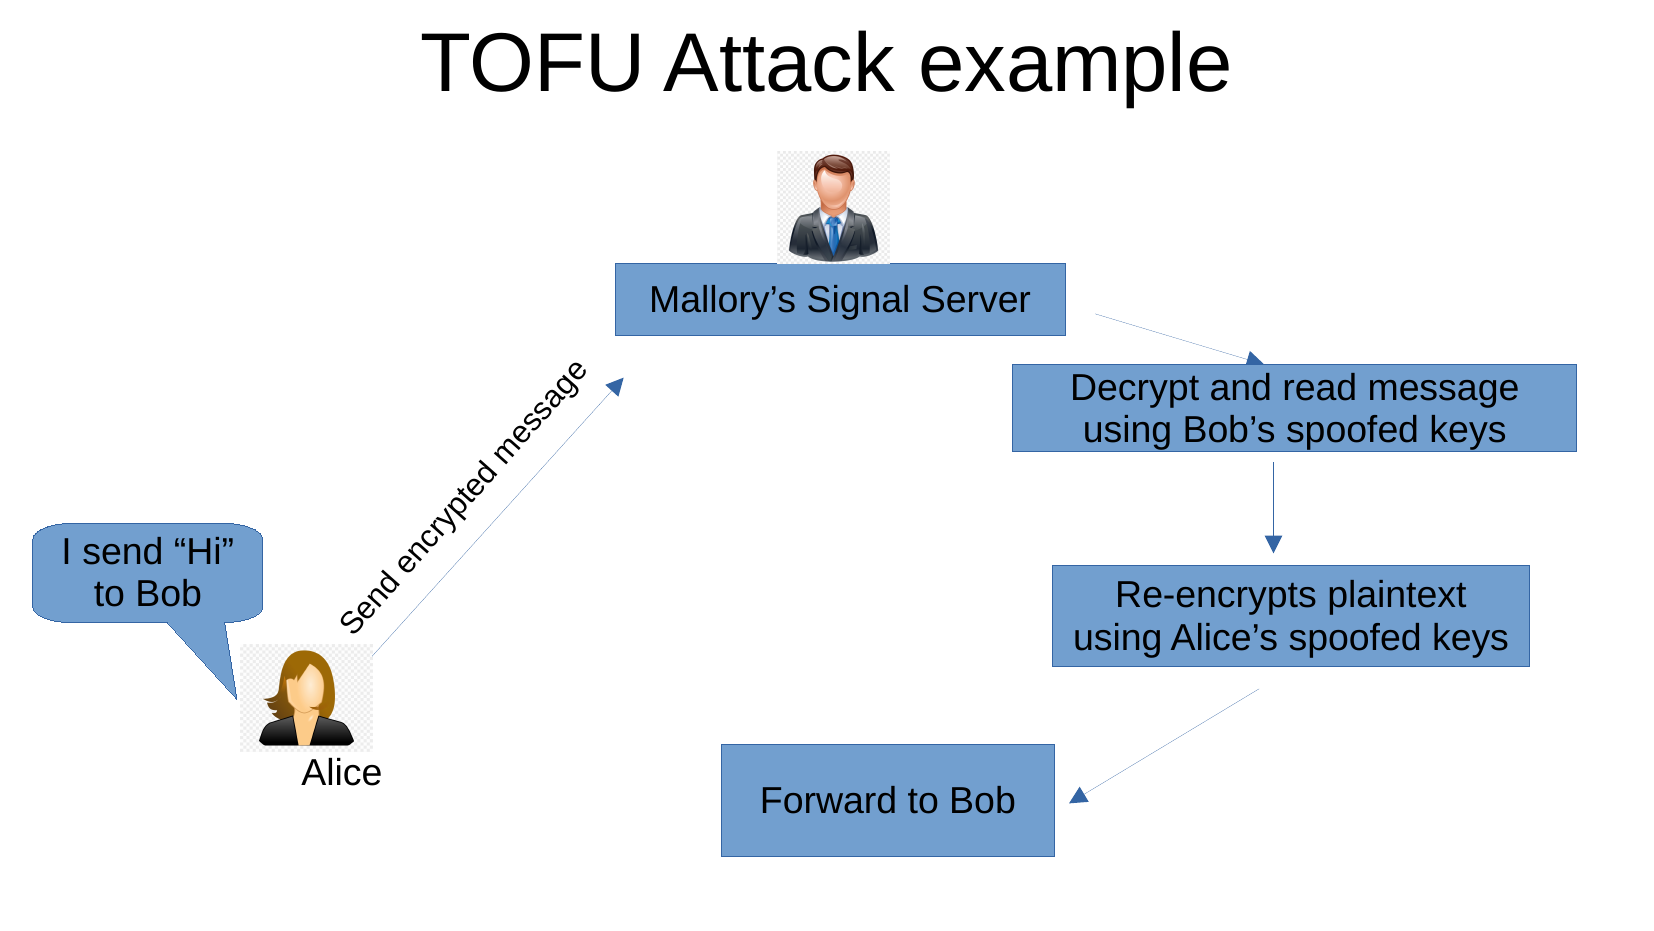

# TOFU Attack example
Mallory’s Signal Server
Decrypt and read message using Bob’s spoofed keys
Send encrypted message
I send “Hi” to Bob
Re-encrypts plaintext using Alice’s spoofed keys
Alice
Forward to Bob